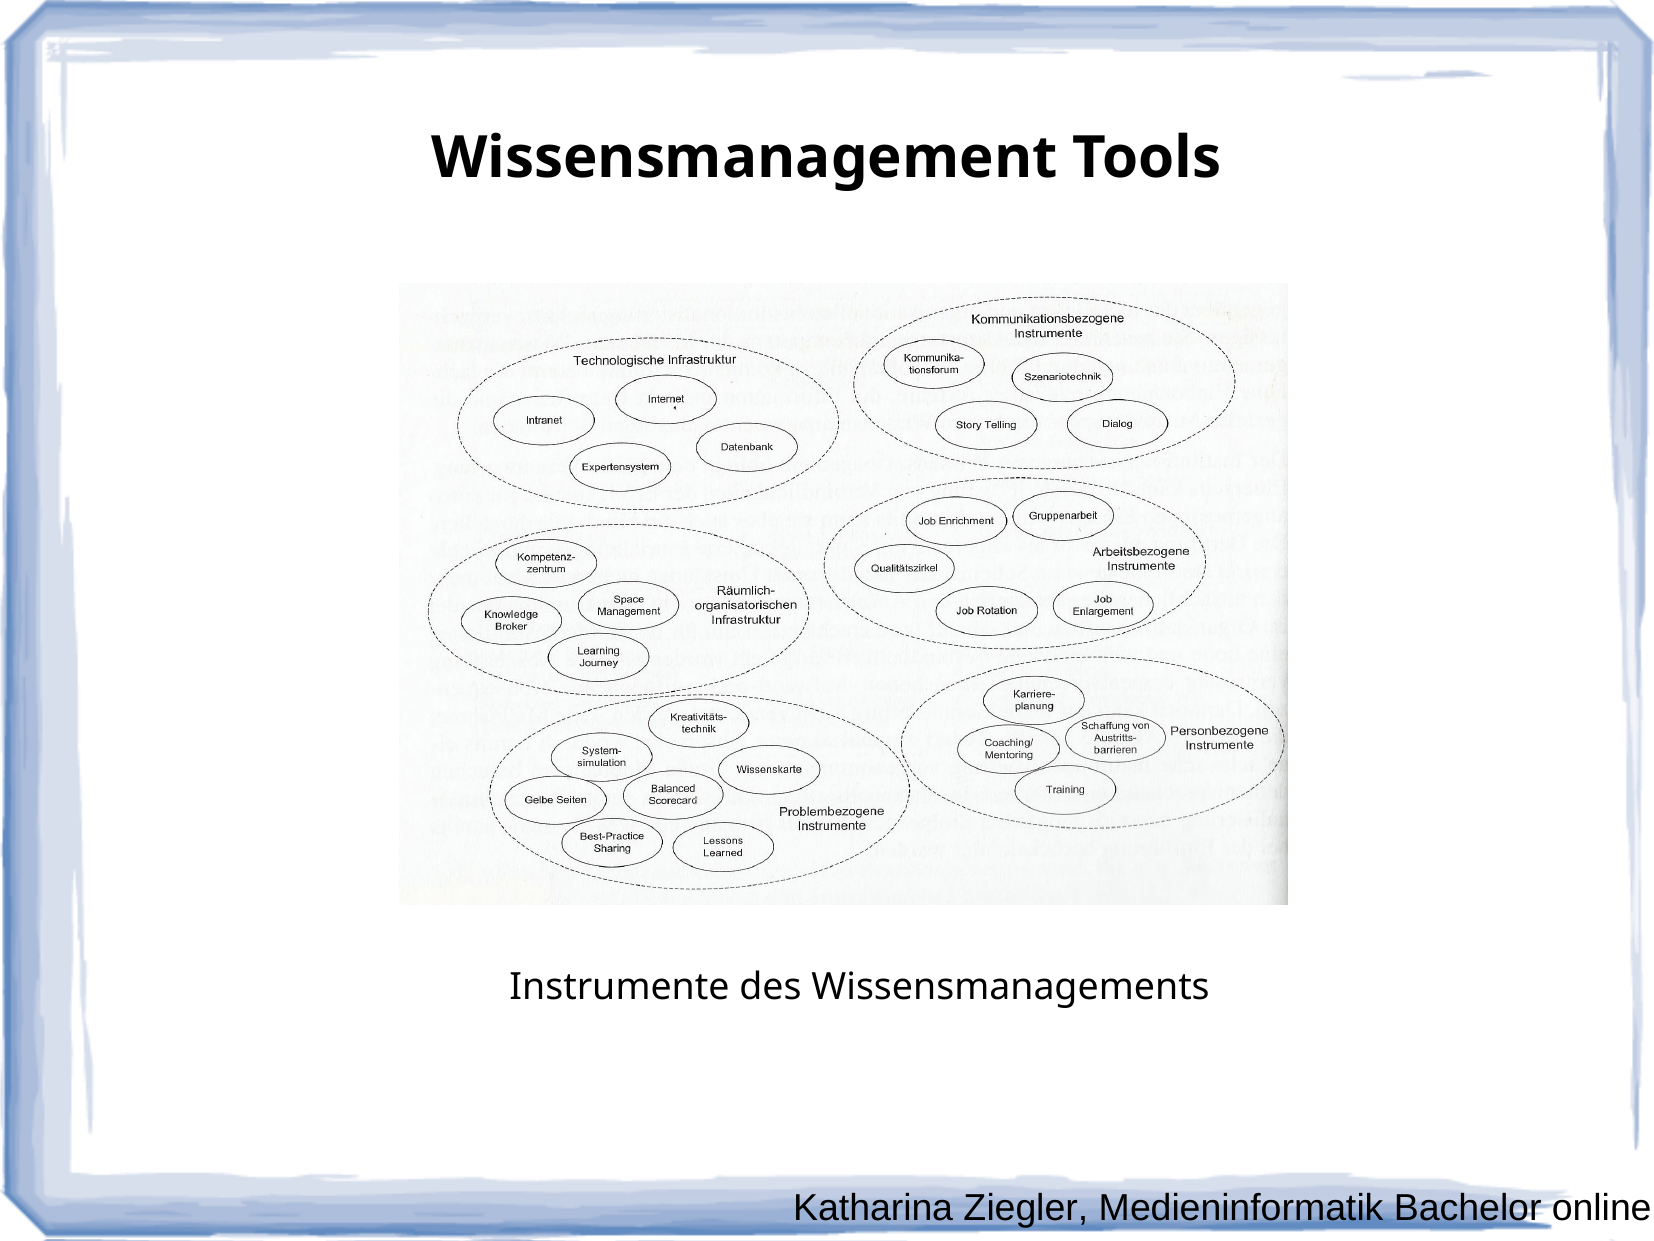

# Wissensmanagement Tools
Instrumente des Wissensmanagements
Katharina Ziegler, Medieninformatik Bachelor online